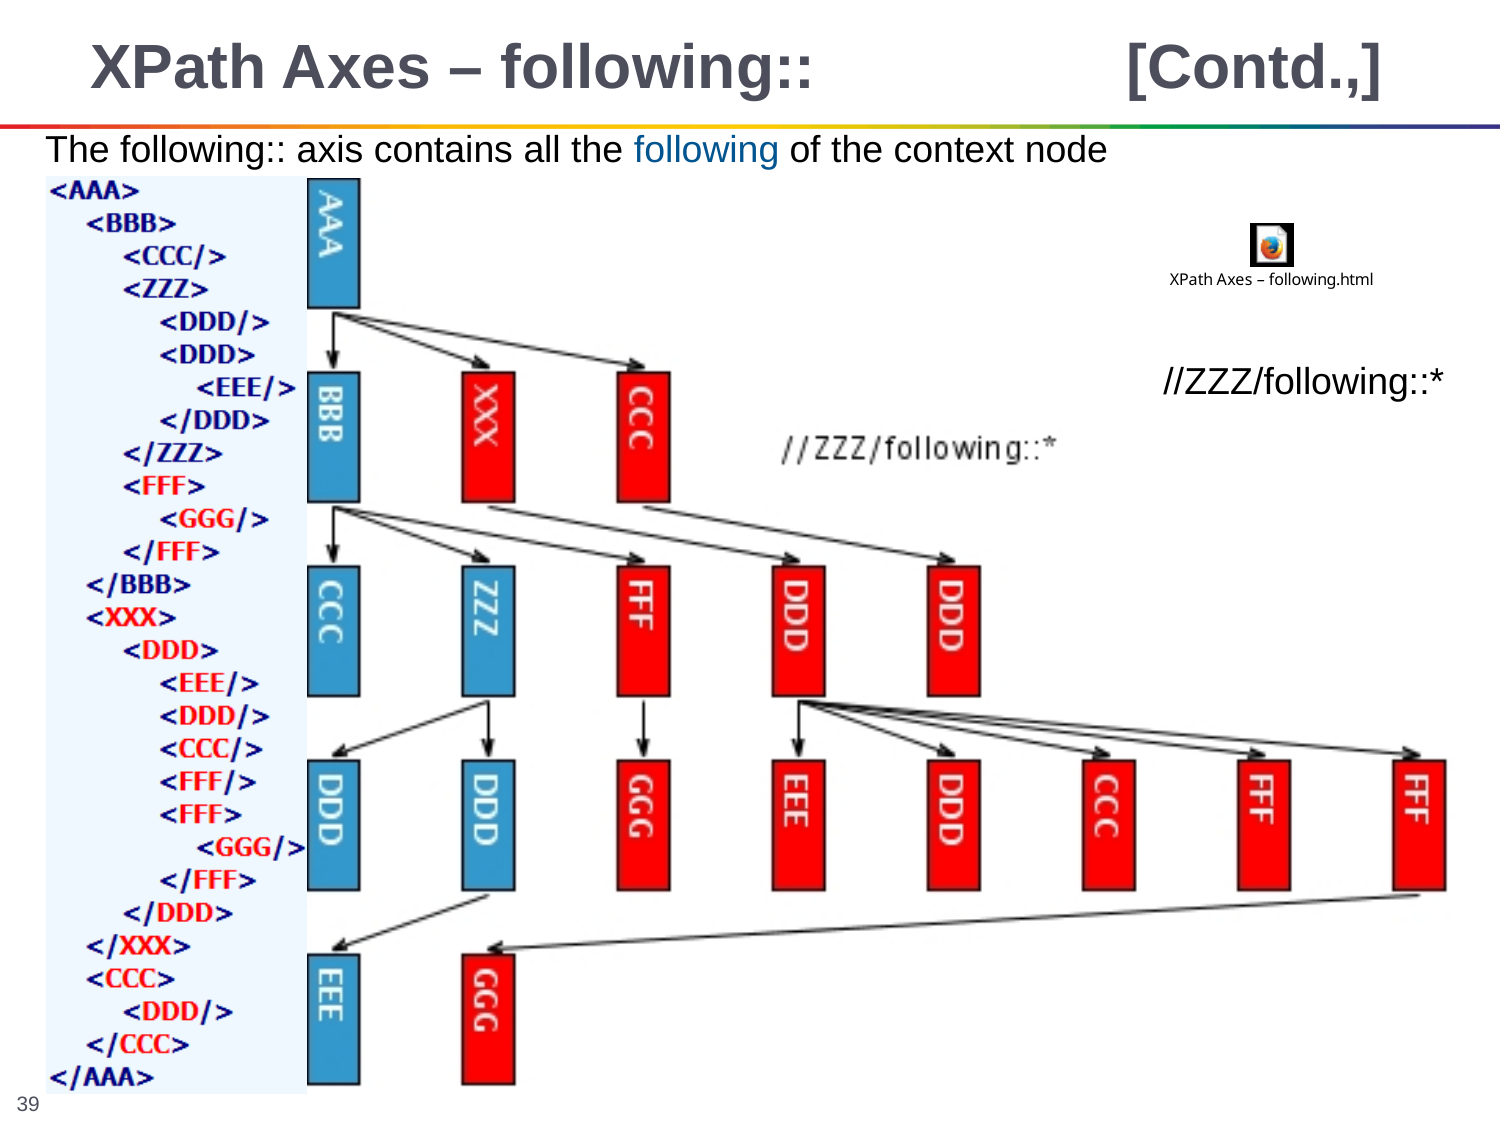

# XPath Axes – following:: [Contd.,]
The following:: axis contains all the following of the context node
//ZZZ/following::*